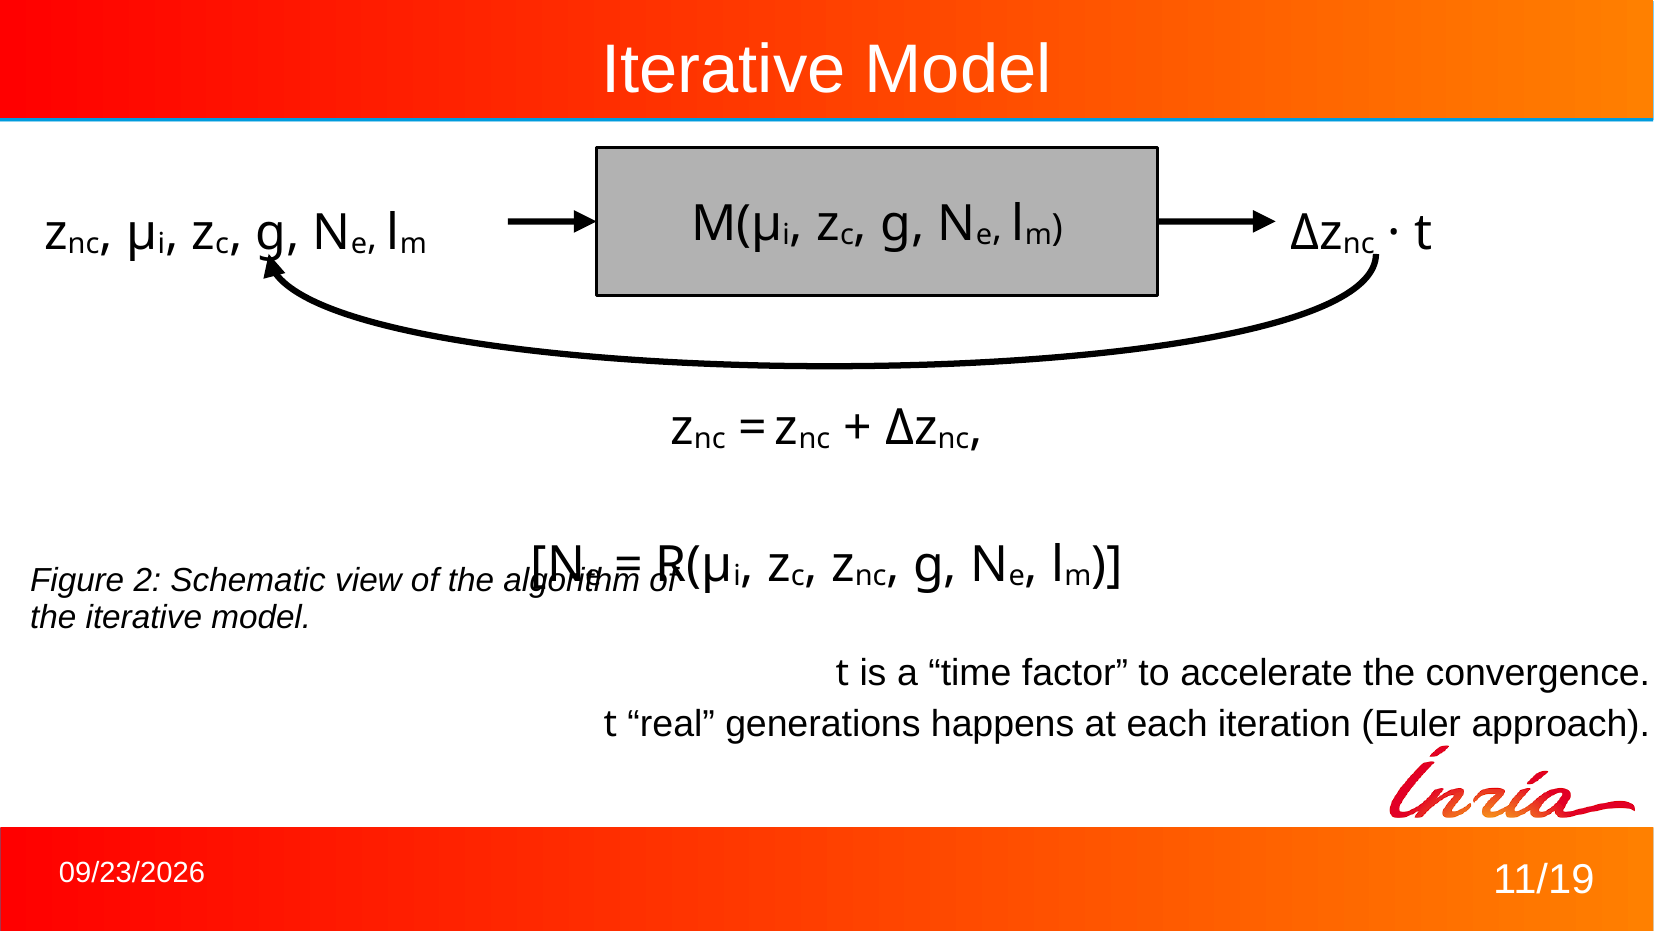

# Iterative Model
M(µi, zc, g, Ne, lm)
znc, µi, zc, g, Ne, lm
Δznc · t
znc = znc + Δznc,
[Ne = R(µi, zc, znc, g, Ne, lm)]
Figure 2: Schematic view of the algorithm of the iterative model.
t is a “time factor” to accelerate the convergence.
 t “real” generations happens at each iteration (Euler approach).
11